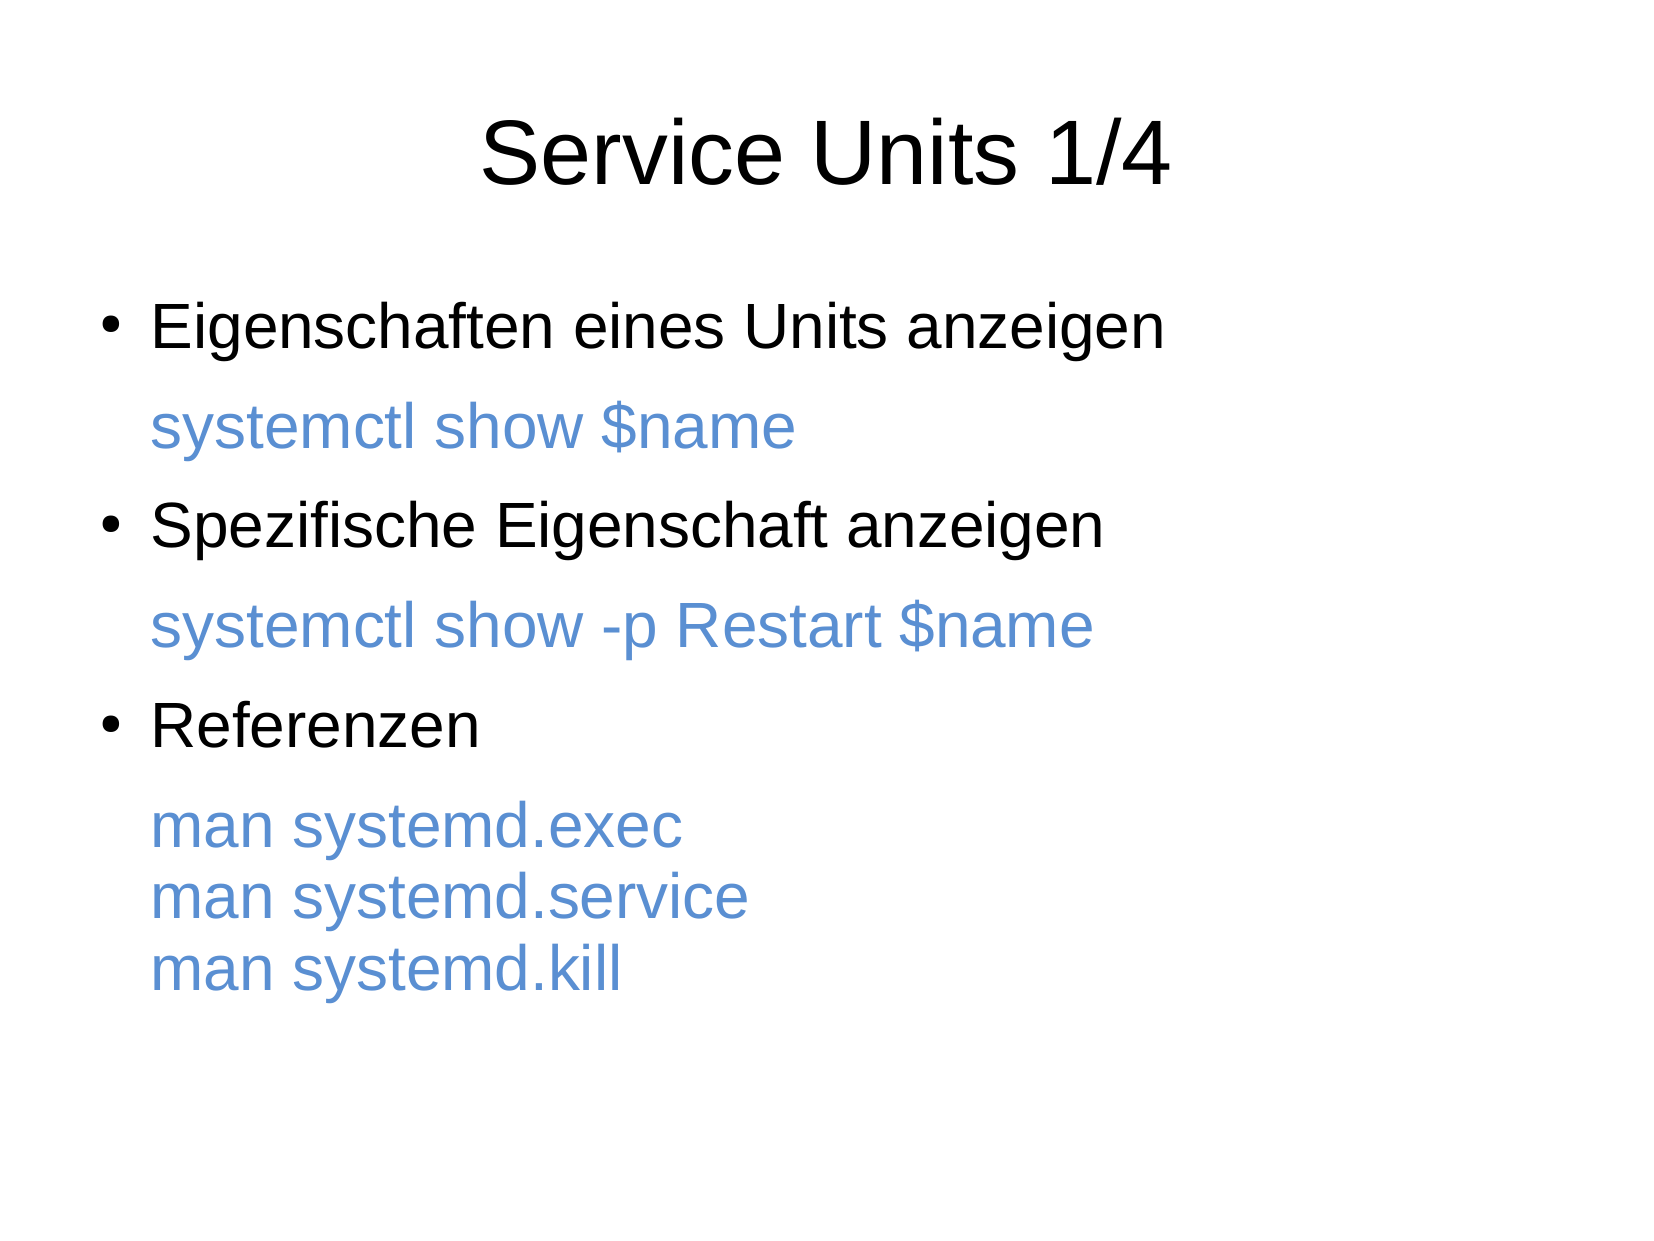

# Service Units 1/4
Eigenschaften eines Units anzeigen
systemctl show $name
Spezifische Eigenschaft anzeigen
systemctl show -p Restart $name
Referenzen
man systemd.exec
man systemd.service
man systemd.kill